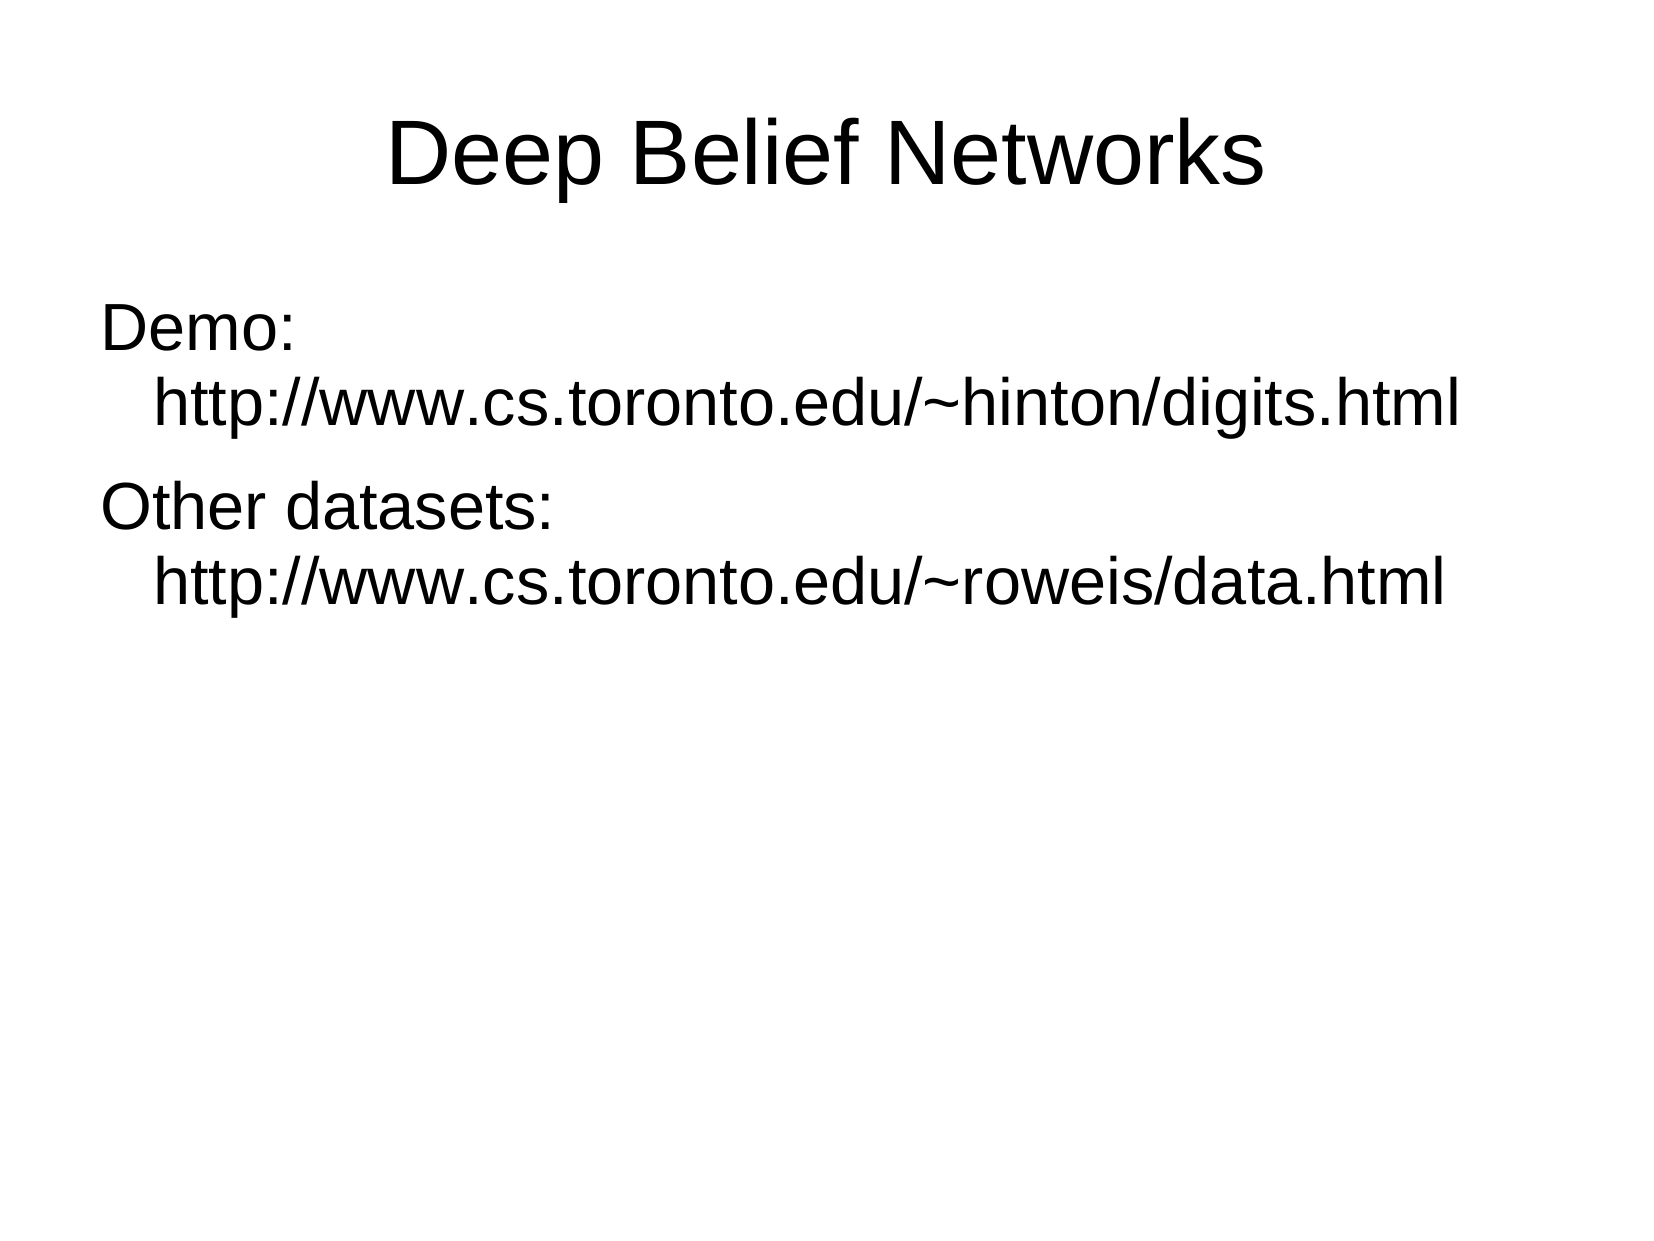

# Deep Belief Networks
Demo:
http://www.cs.toronto.edu/~hinton/digits.html
Other datasets:
http://www.cs.toronto.edu/~roweis/data.html